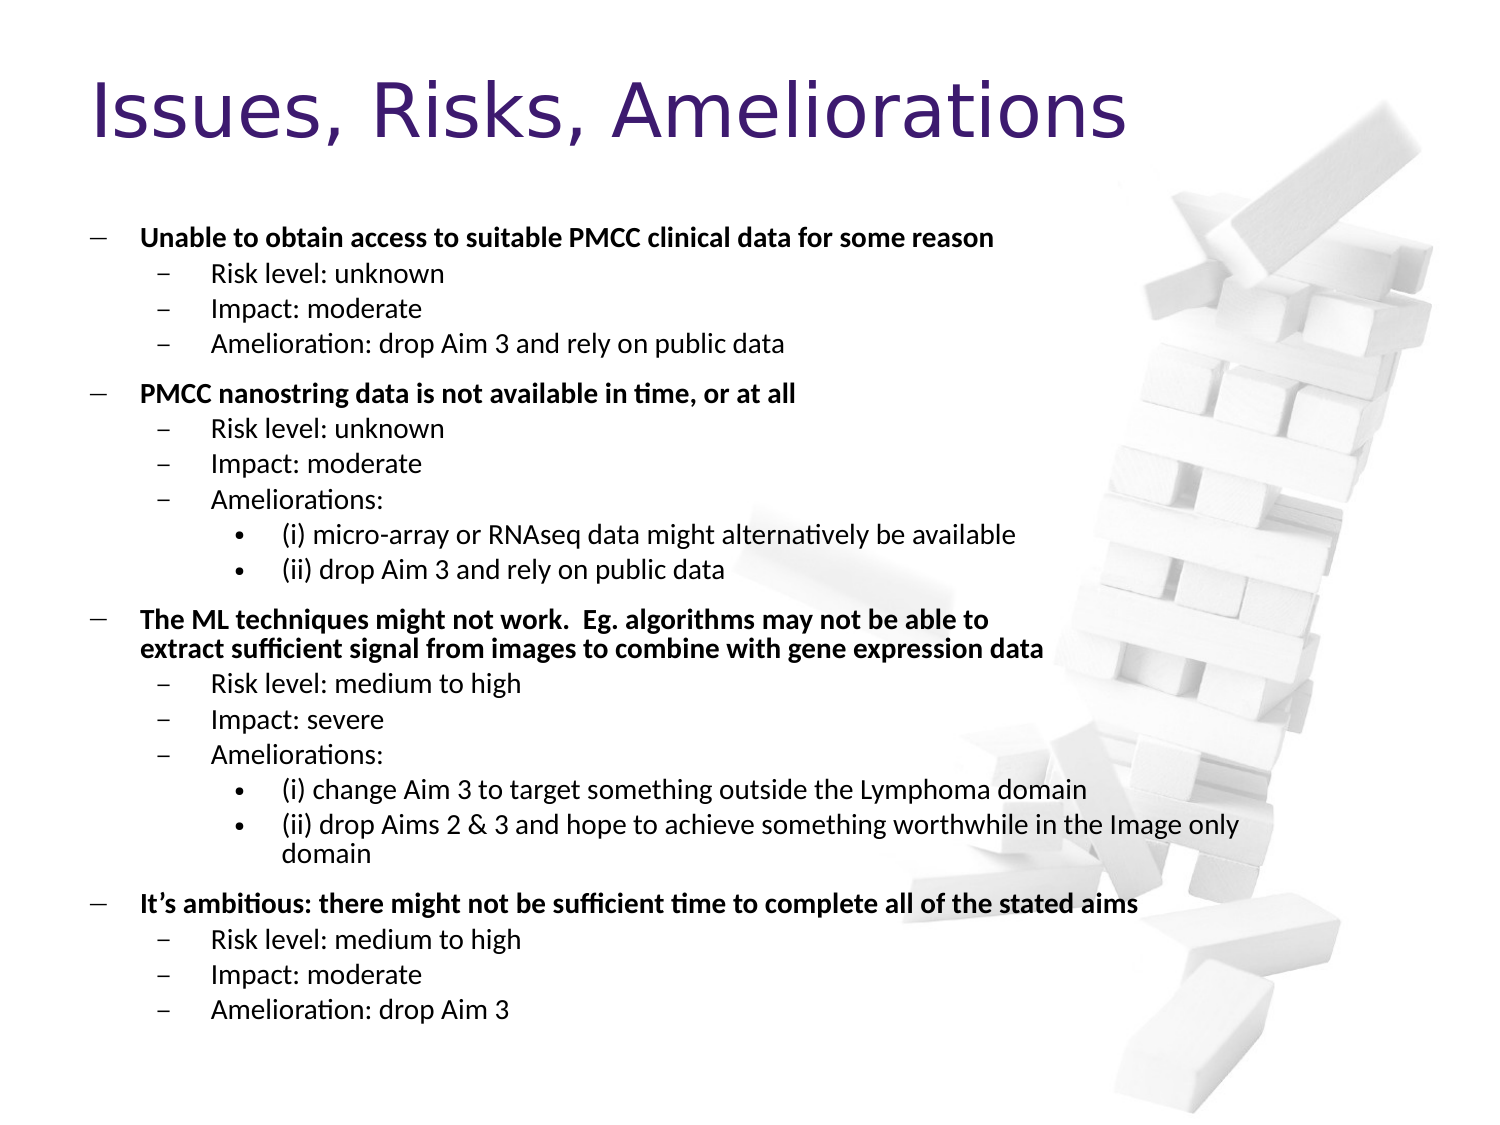

# Issues, Risks, Ameliorations
Unable to obtain access to suitable PMCC clinical data for some reason
Risk level: unknown
Impact: moderate
Amelioration: drop Aim 3 and rely on public data
PMCC nanostring data is not available in time, or at all
Risk level: unknown
Impact: moderate
Ameliorations:
(i) micro-array or RNAseq data might alternatively be available
(ii) drop Aim 3 and rely on public data
The ML techniques might not work. Eg. algorithms may not be able to
extract sufficient signal from images to combine with gene expression data
Risk level: medium to high
Impact: severe
Ameliorations:
(i) change Aim 3 to target something outside the Lymphoma domain
(ii) drop Aims 2 & 3 and hope to achieve something worthwhile in the Image only domain
It’s ambitious: there might not be sufficient time to complete all of the stated aims
Risk level: medium to high
Impact: moderate
Amelioration: drop Aim 3